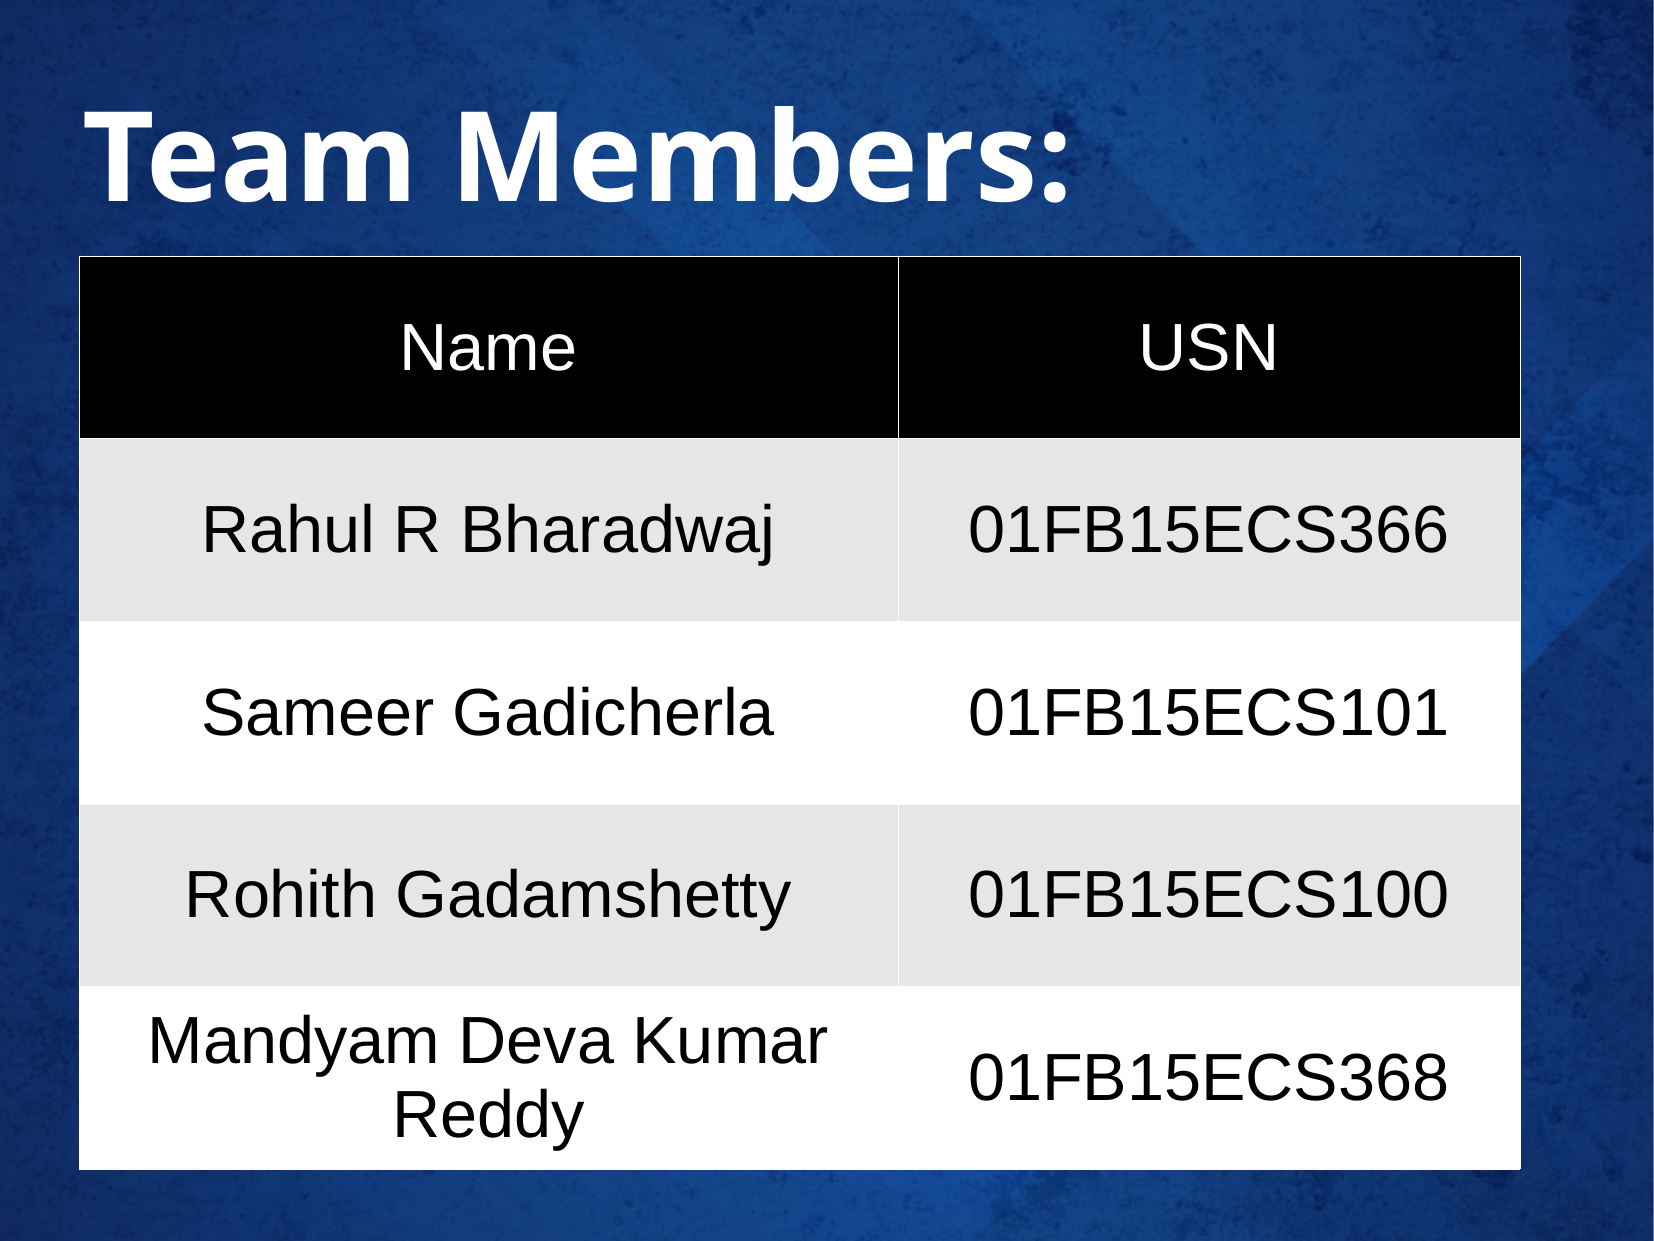

# Team Members:
| Name | USN |
| --- | --- |
| Rahul R Bharadwaj | 01FB15ECS366 |
| Sameer Gadicherla | 01FB15ECS101 |
| Rohith Gadamshetty | 01FB15ECS100 |
| Mandyam Deva Kumar Reddy | 01FB15ECS368 |